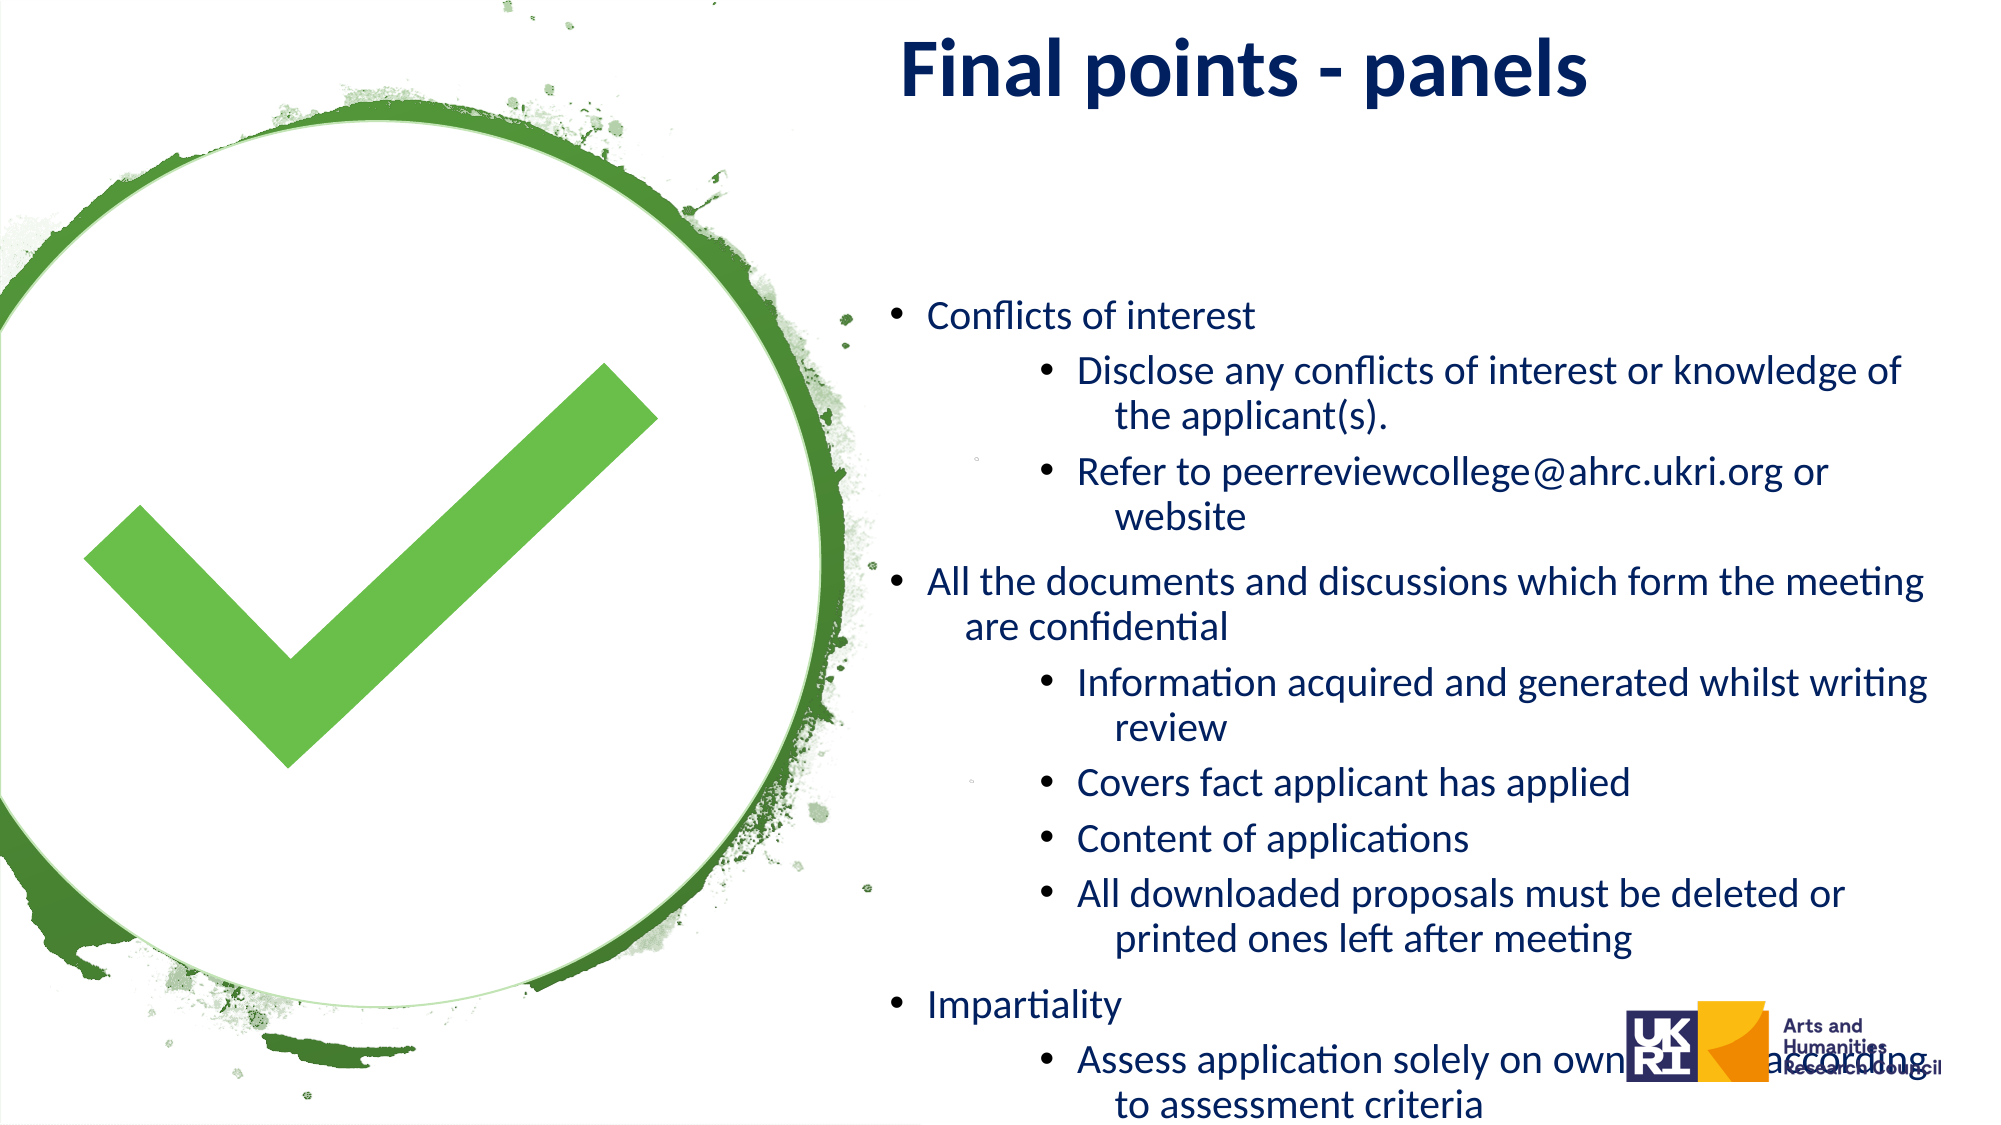

Final points - panels
Conflicts of interest
Disclose any conflicts of interest or knowledge of the applicant(s).
Refer to peerreviewcollege@ahrc.ukri.org or website
All the documents and discussions which form the meeting are confidential
Information acquired and generated whilst writing review
Covers fact applicant has applied
Content of applications
All downloaded proposals must be deleted or printed ones left after meeting
Impartiality
Assess application solely on own merits, according to assessment criteria